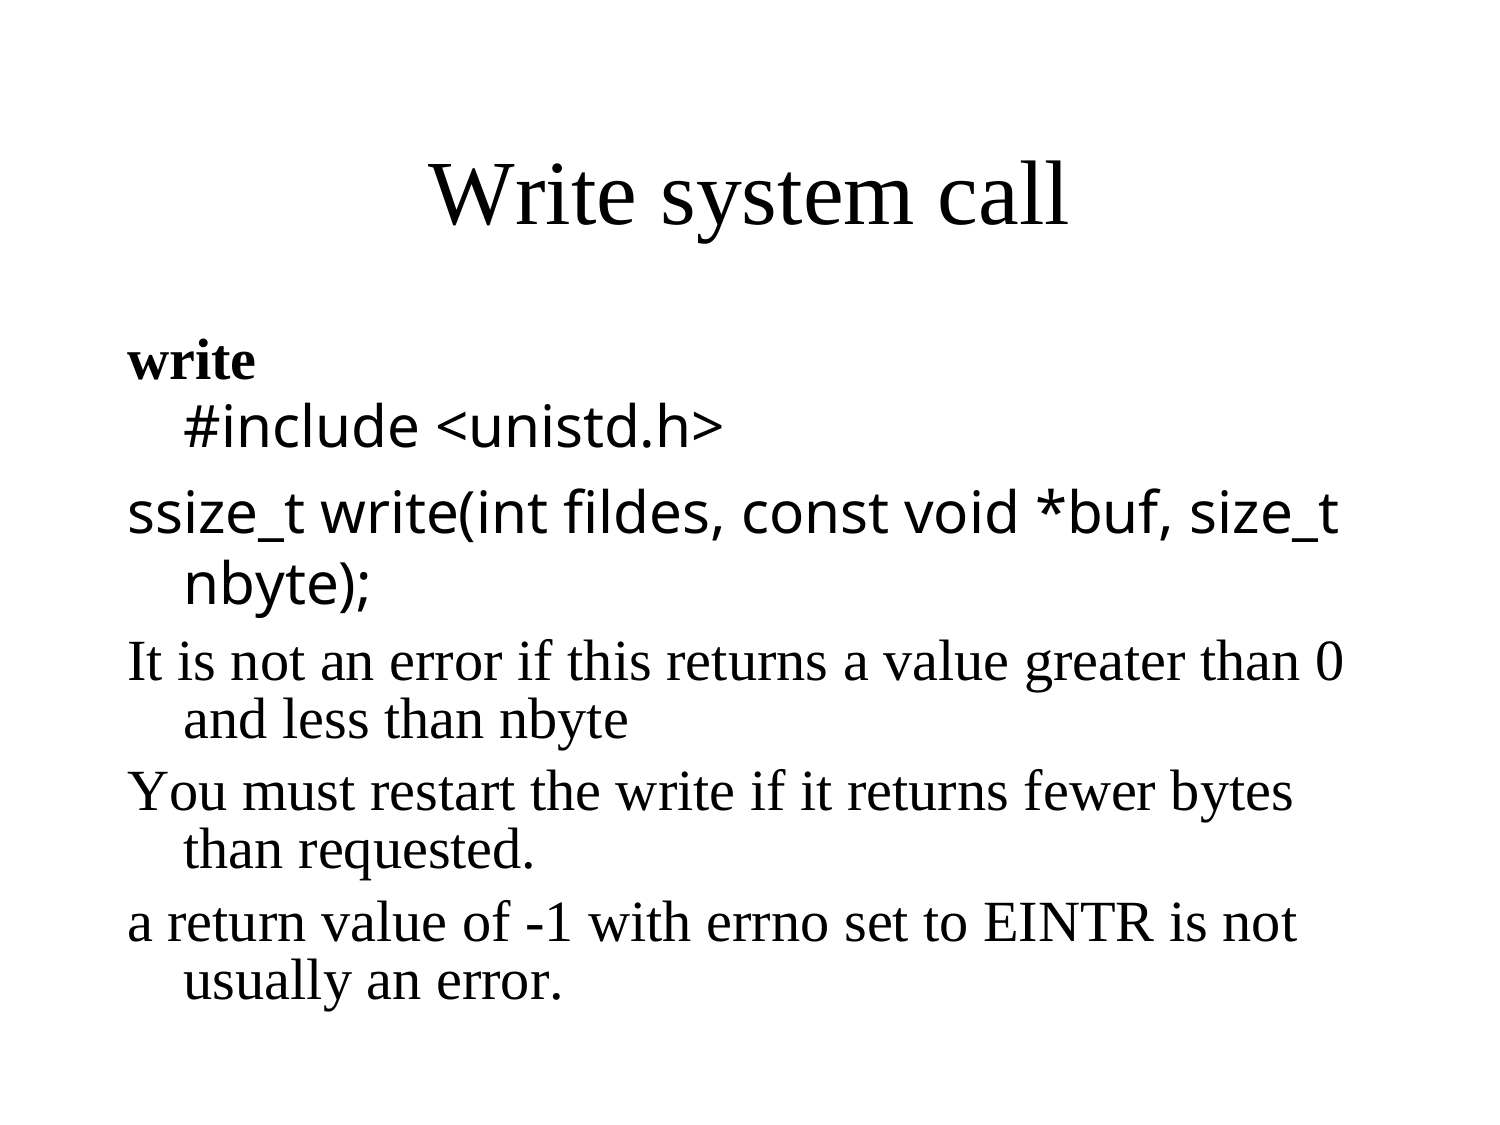

# Write system call
write
#include <unistd.h>
ssize_t write(int fildes, const void *buf, size_t nbyte);
It is not an error if this returns a value greater than 0 and less than nbyte
You must restart the write if it returns fewer bytes than requested.
a return value of -1 with errno set to EINTR is not usually an error.